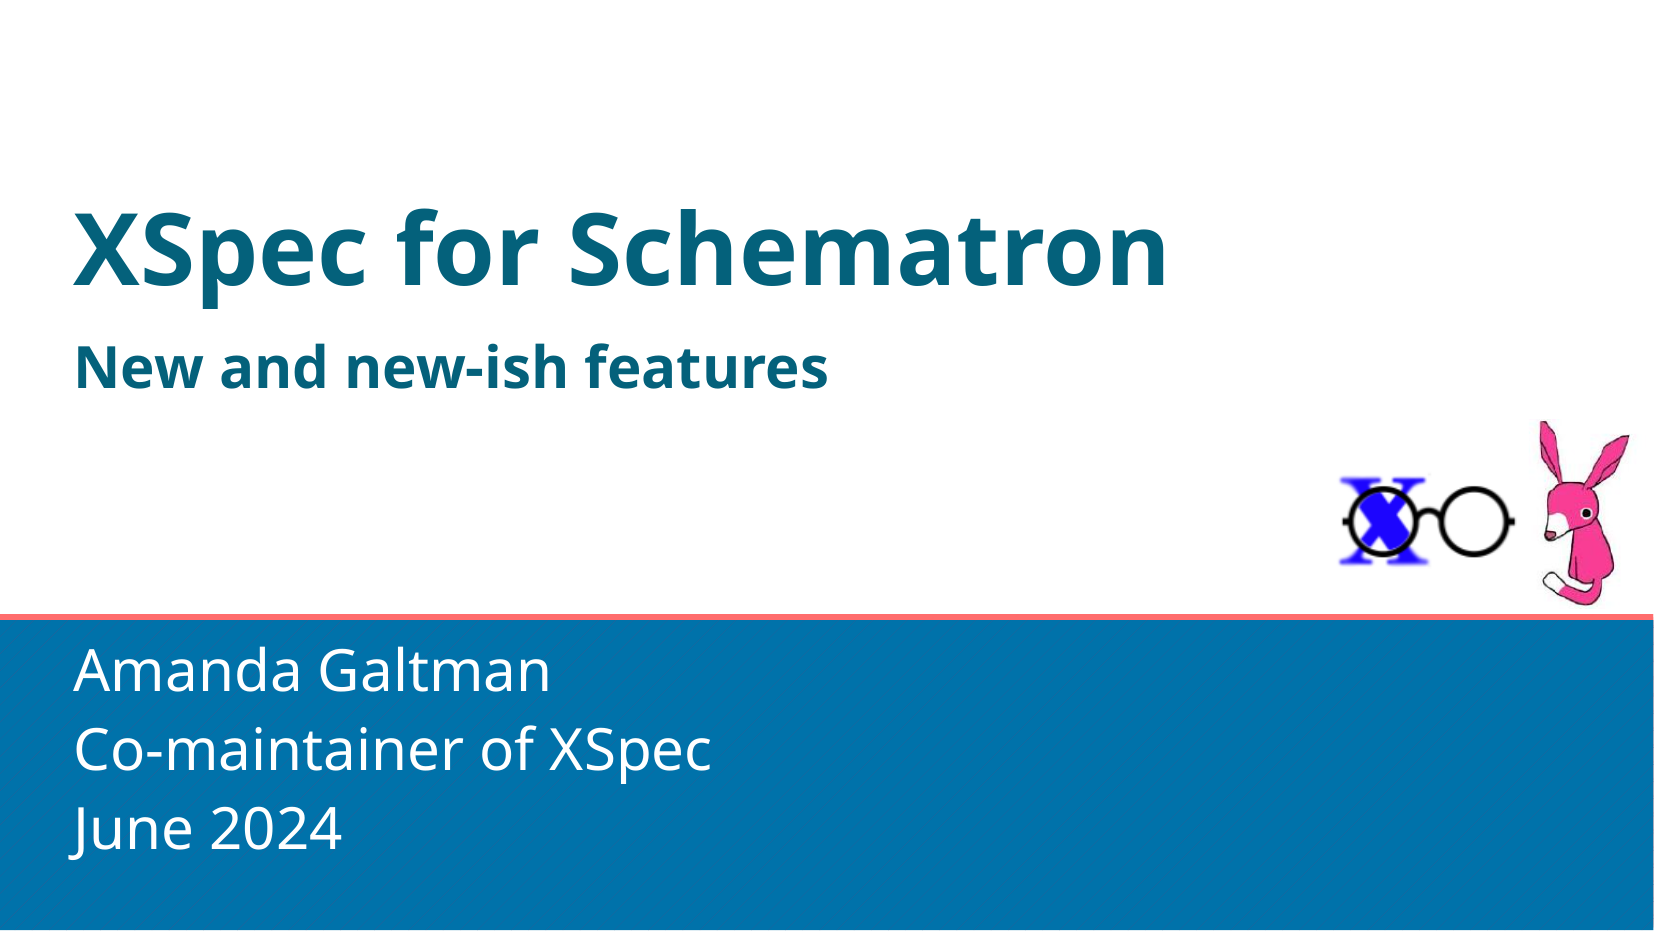

# XSpec for Schematron New and new-ish features
Amanda Galtman
Co-maintainer of XSpec
June 2024